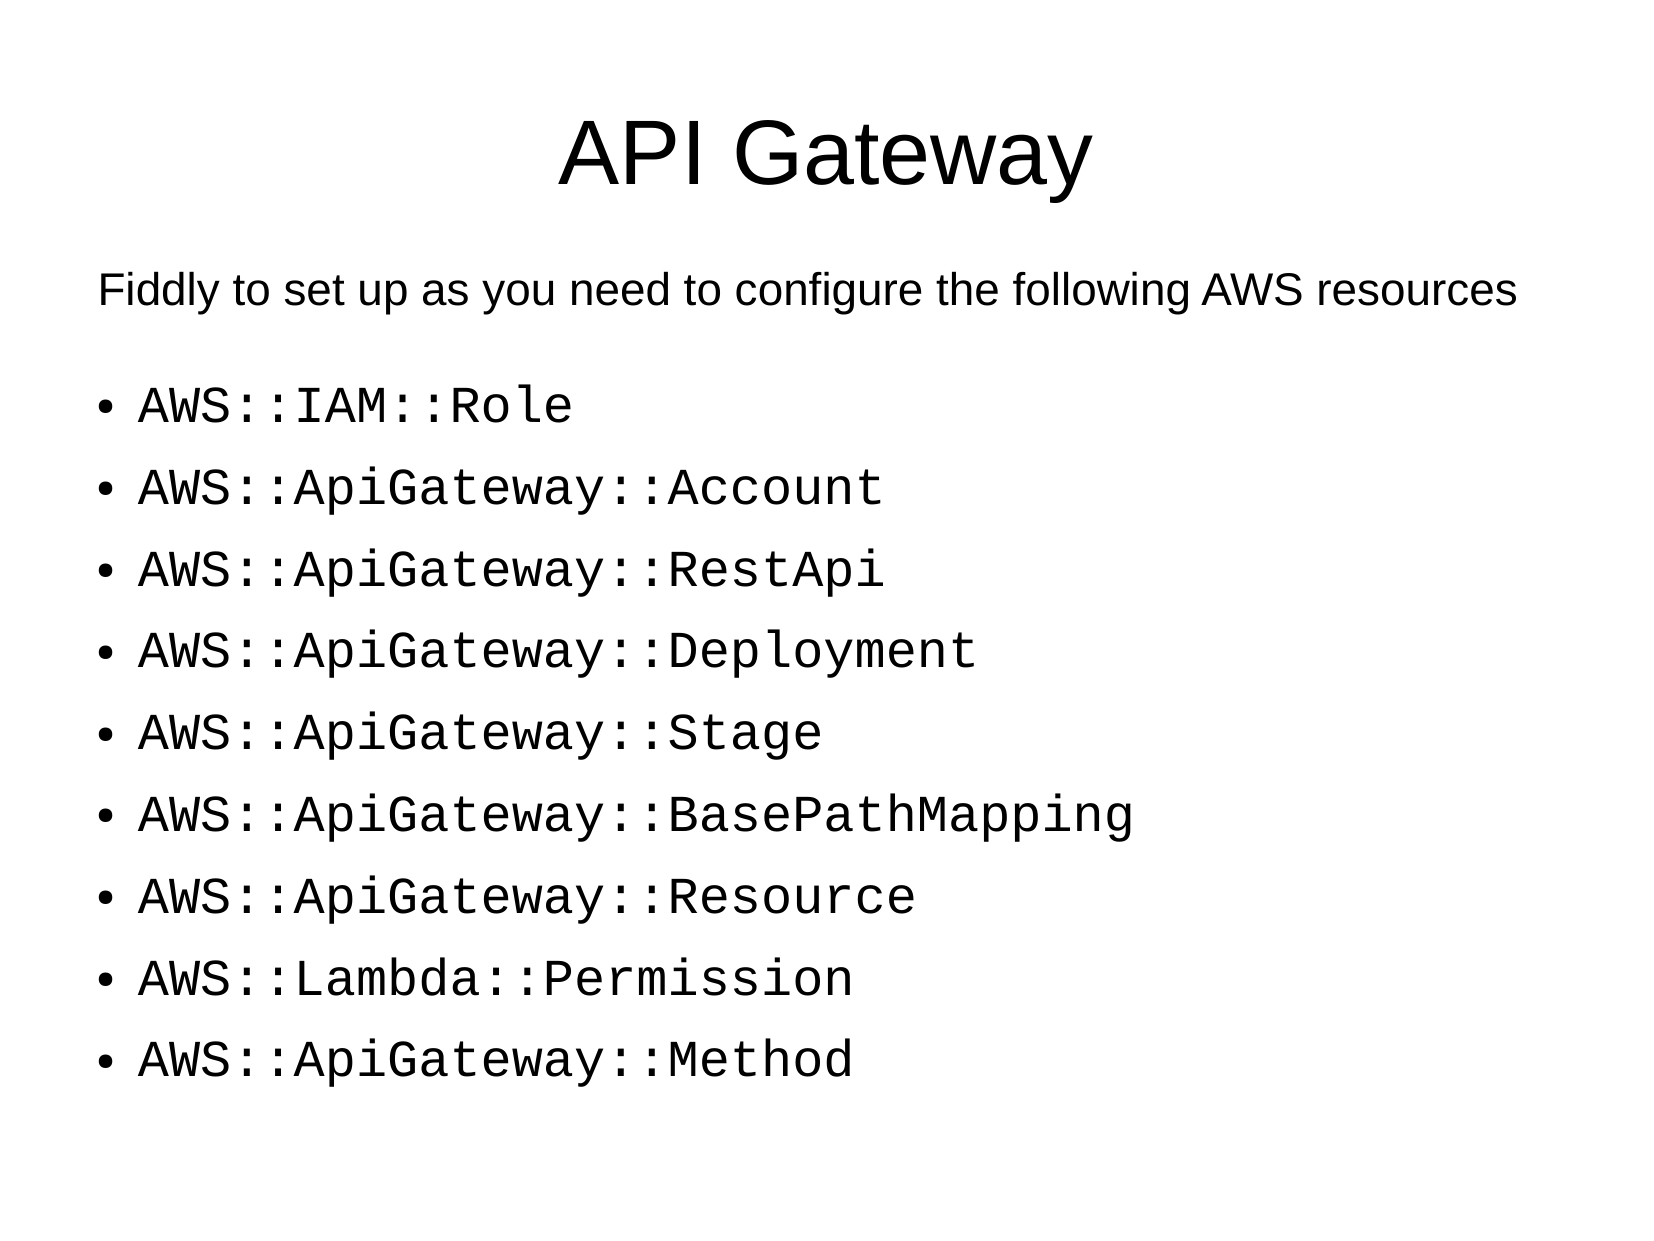

# API Gateway
Fiddly to set up as you need to configure the following AWS resources
AWS::IAM::Role
AWS::ApiGateway::Account
AWS::ApiGateway::RestApi
AWS::ApiGateway::Deployment
AWS::ApiGateway::Stage
AWS::ApiGateway::BasePathMapping
AWS::ApiGateway::Resource
AWS::Lambda::Permission
AWS::ApiGateway::Method